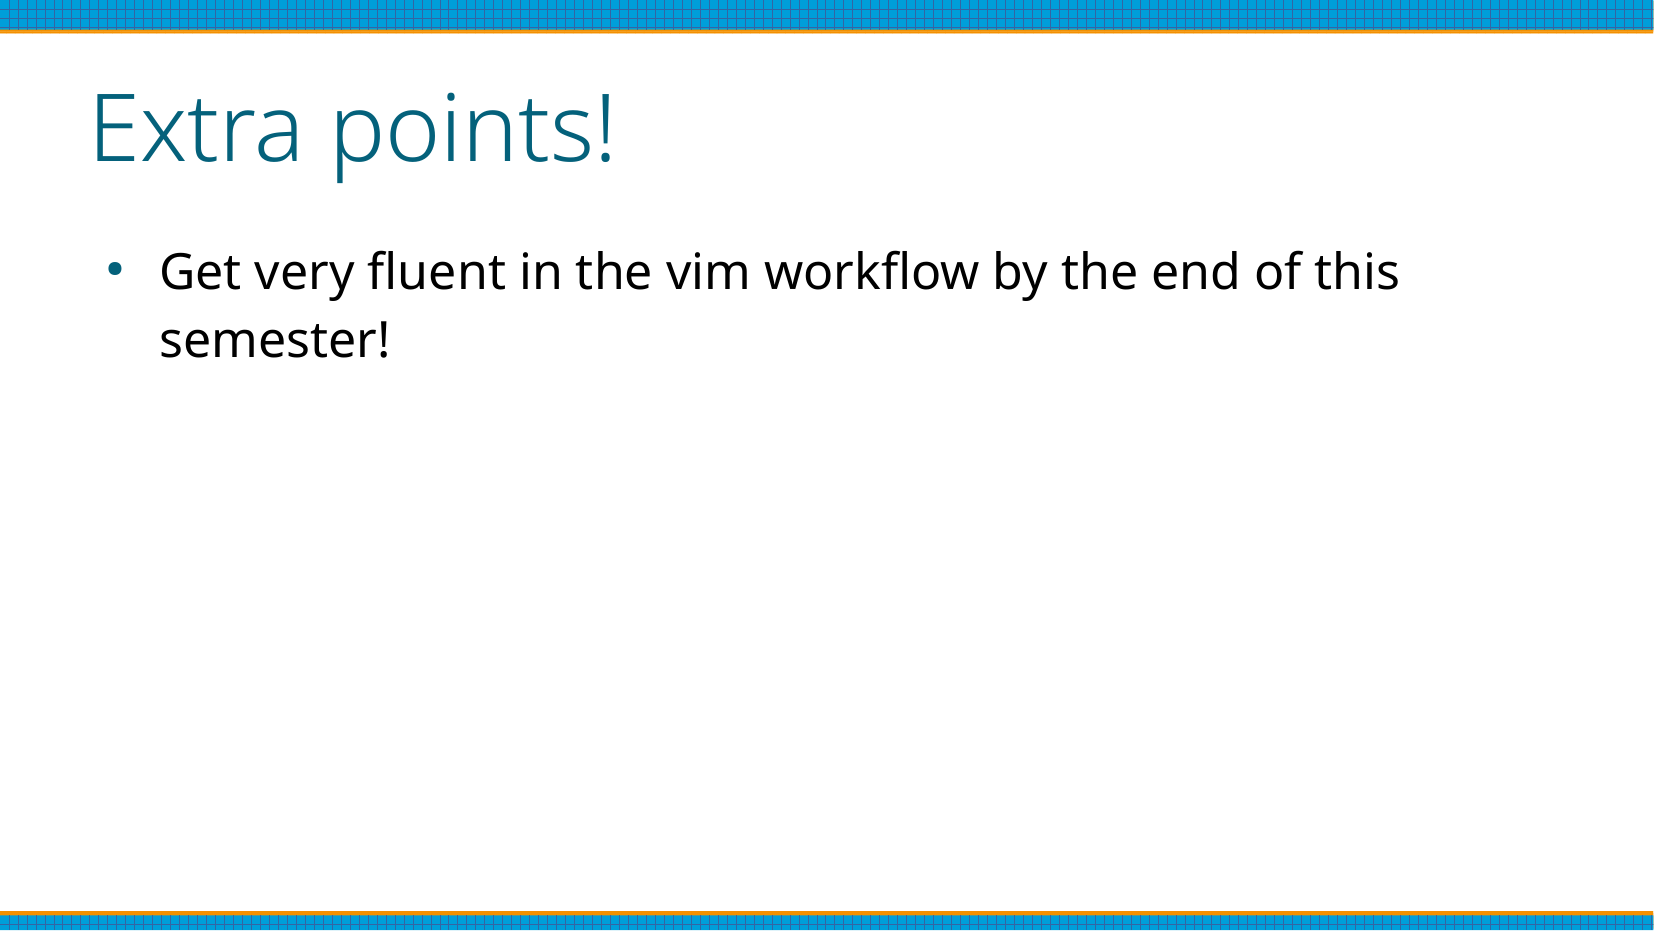

# Extra points!
Get very fluent in the vim workflow by the end of this semester!